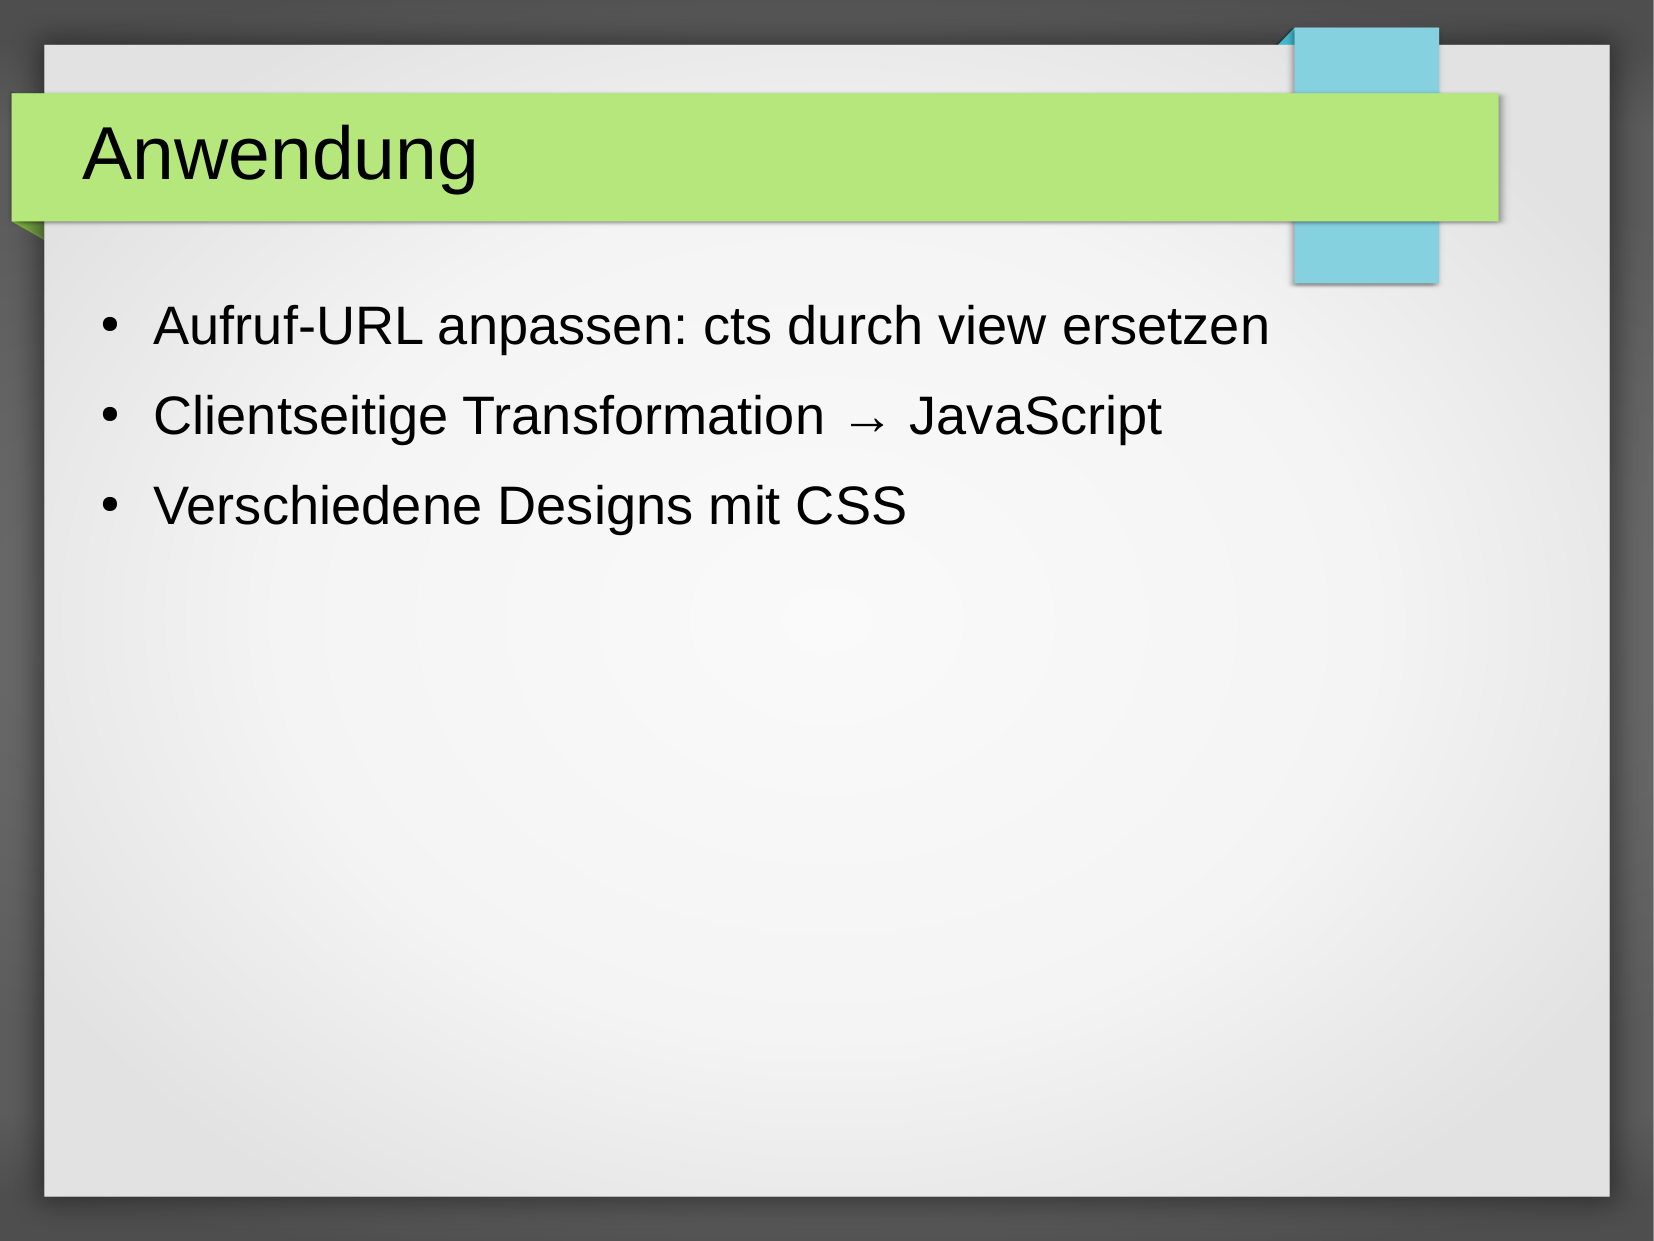

# Anwendung
Aufruf-URL anpassen: cts durch view ersetzen
Clientseitige Transformation → JavaScript
Verschiedene Designs mit CSS